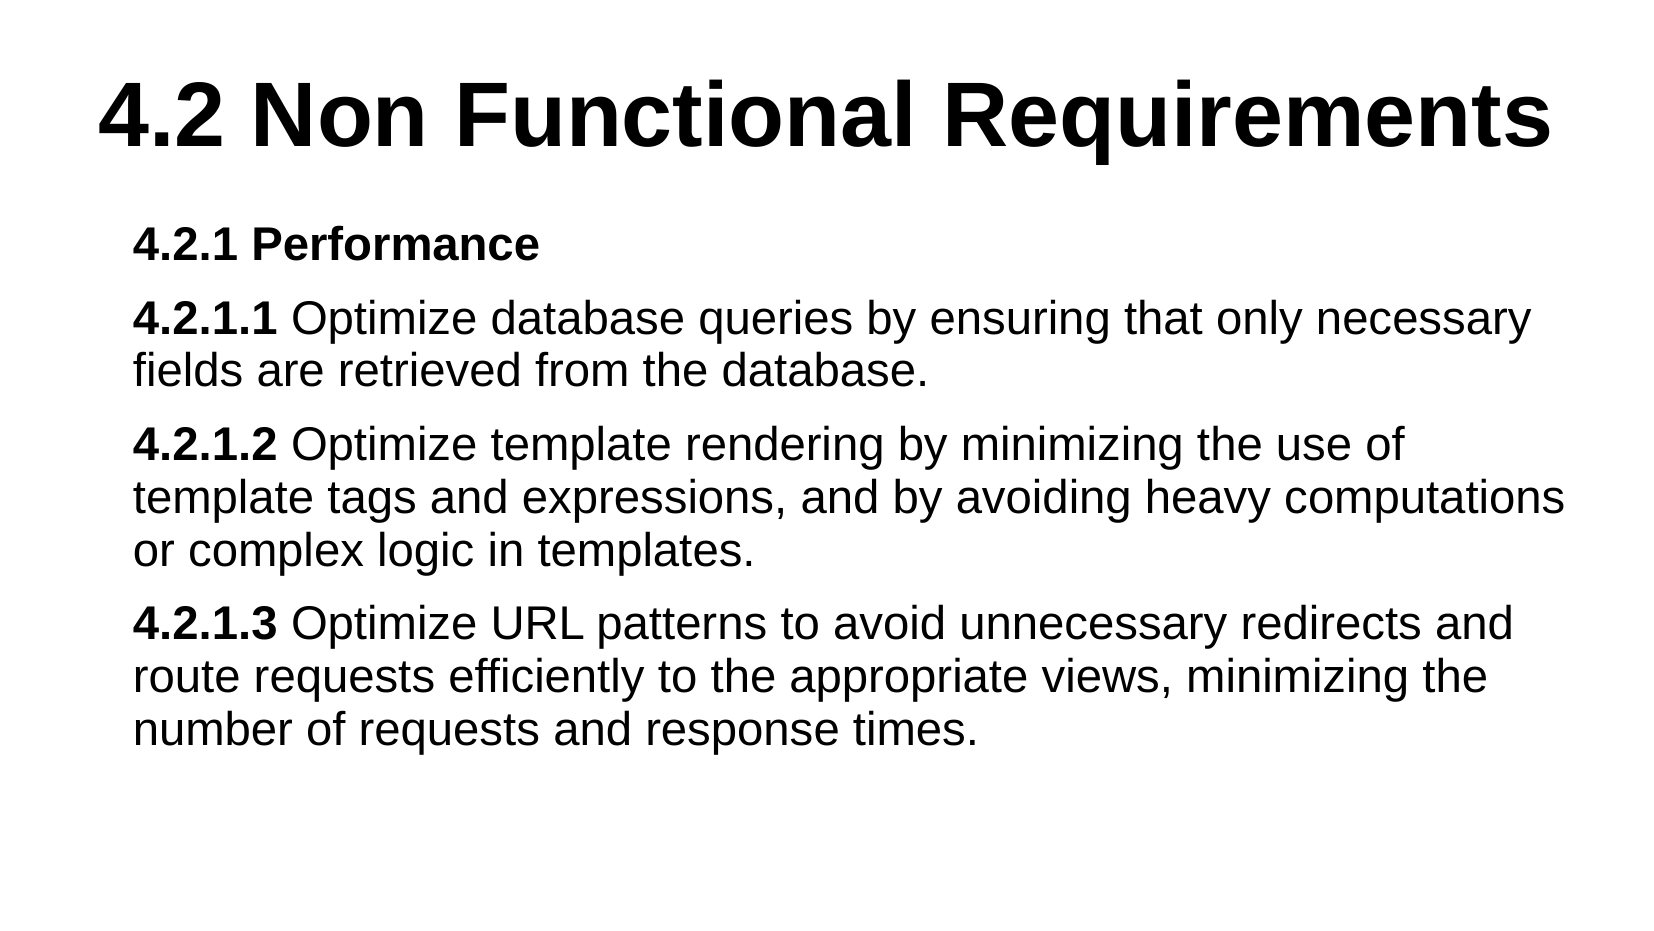

# 4.2 Non Functional Requirements
4.2.1 Performance
4.2.1.1 Optimize database queries by ensuring that only necessary fields are retrieved from the database.
4.2.1.2 Optimize template rendering by minimizing the use of template tags and expressions, and by avoiding heavy computations or complex logic in templates.
4.2.1.3 Optimize URL patterns to avoid unnecessary redirects and route requests efficiently to the appropriate views, minimizing the number of requests and response times.